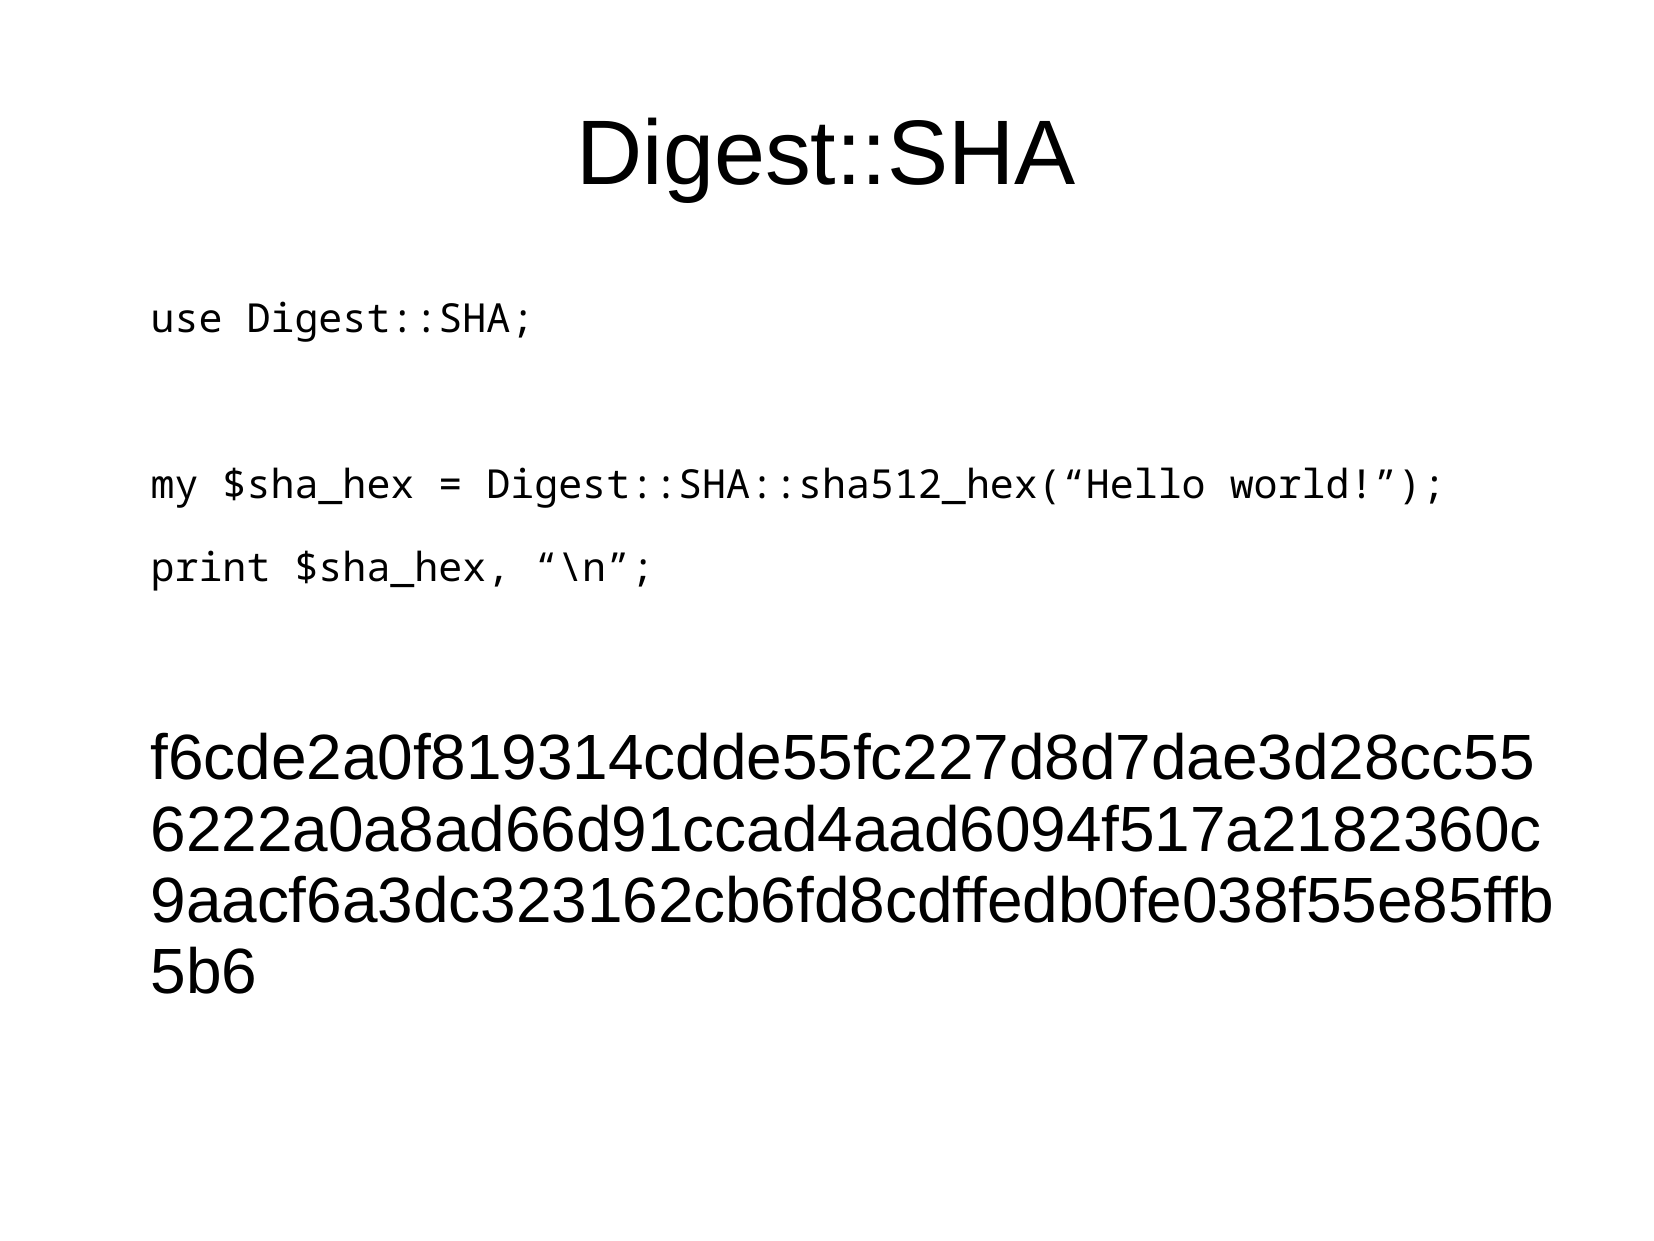

# Digest::SHA
use Digest::SHA;
my $sha_hex = Digest::SHA::sha512_hex(“Hello world!”);
print $sha_hex, “\n”;
f6cde2a0f819314cdde55fc227d8d7dae3d28cc556222a0a8ad66d91ccad4aad6094f517a2182360c9aacf6a3dc323162cb6fd8cdffedb0fe038f55e85ffb5b6